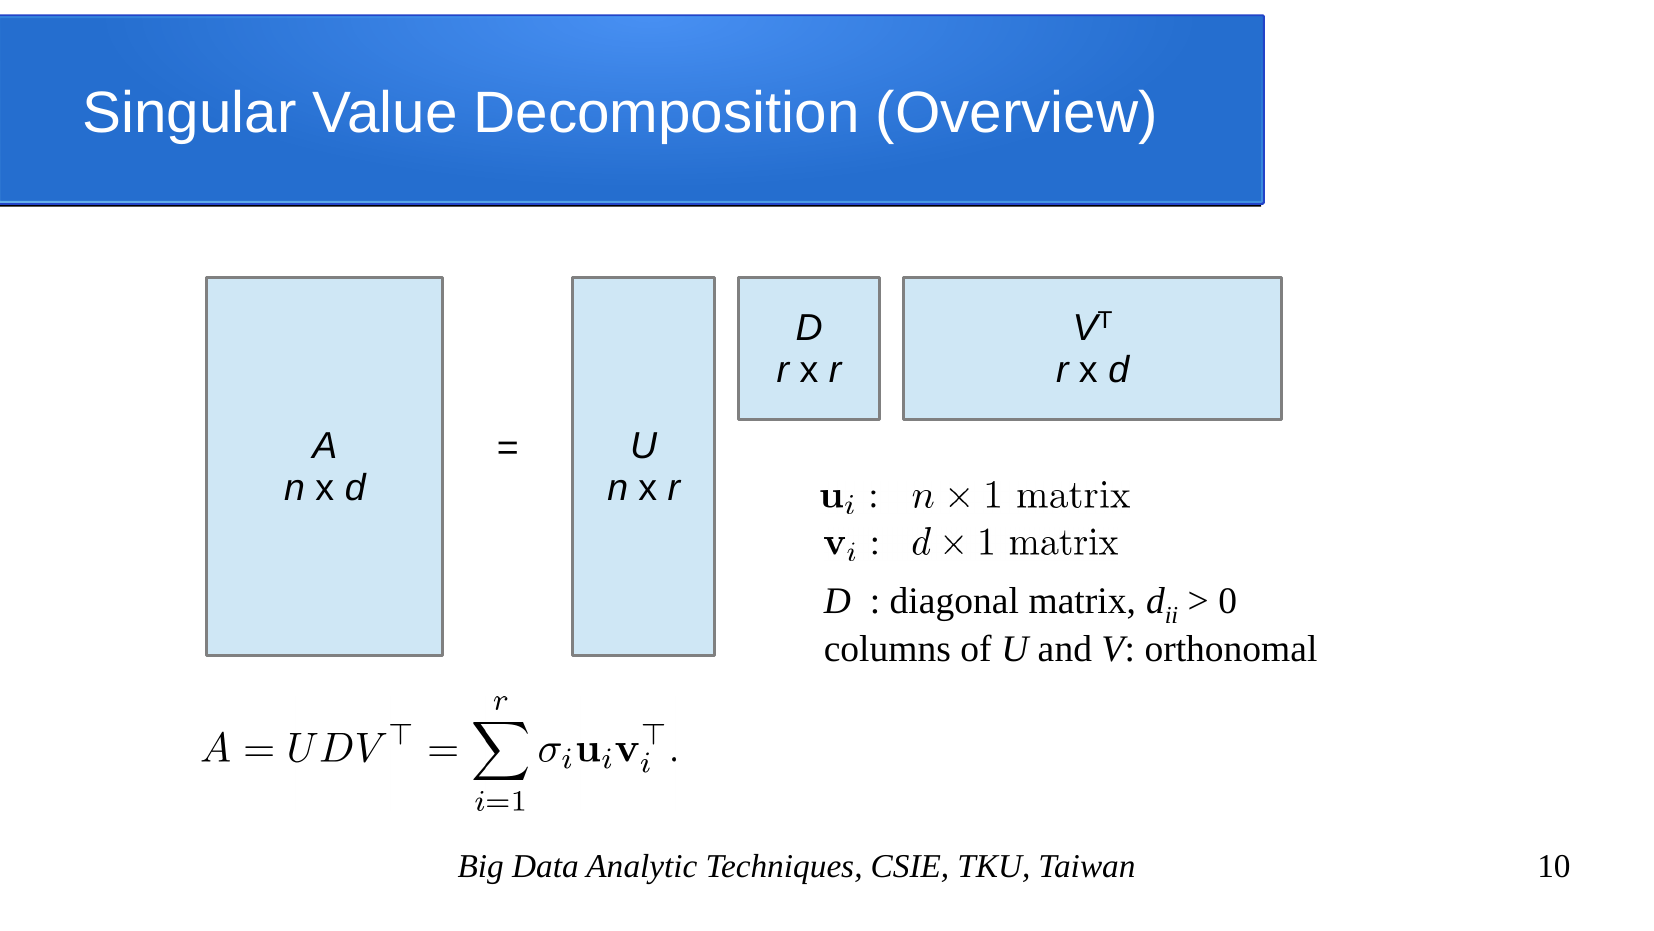

# Singular Value Decomposition (Overview)
A
n x d
U
n x r
D
r x r
VT
r x d
=
D : diagonal matrix, dii > 0
columns of U and V: orthonomal
Big Data Analytic Techniques, CSIE, TKU, Taiwan
10